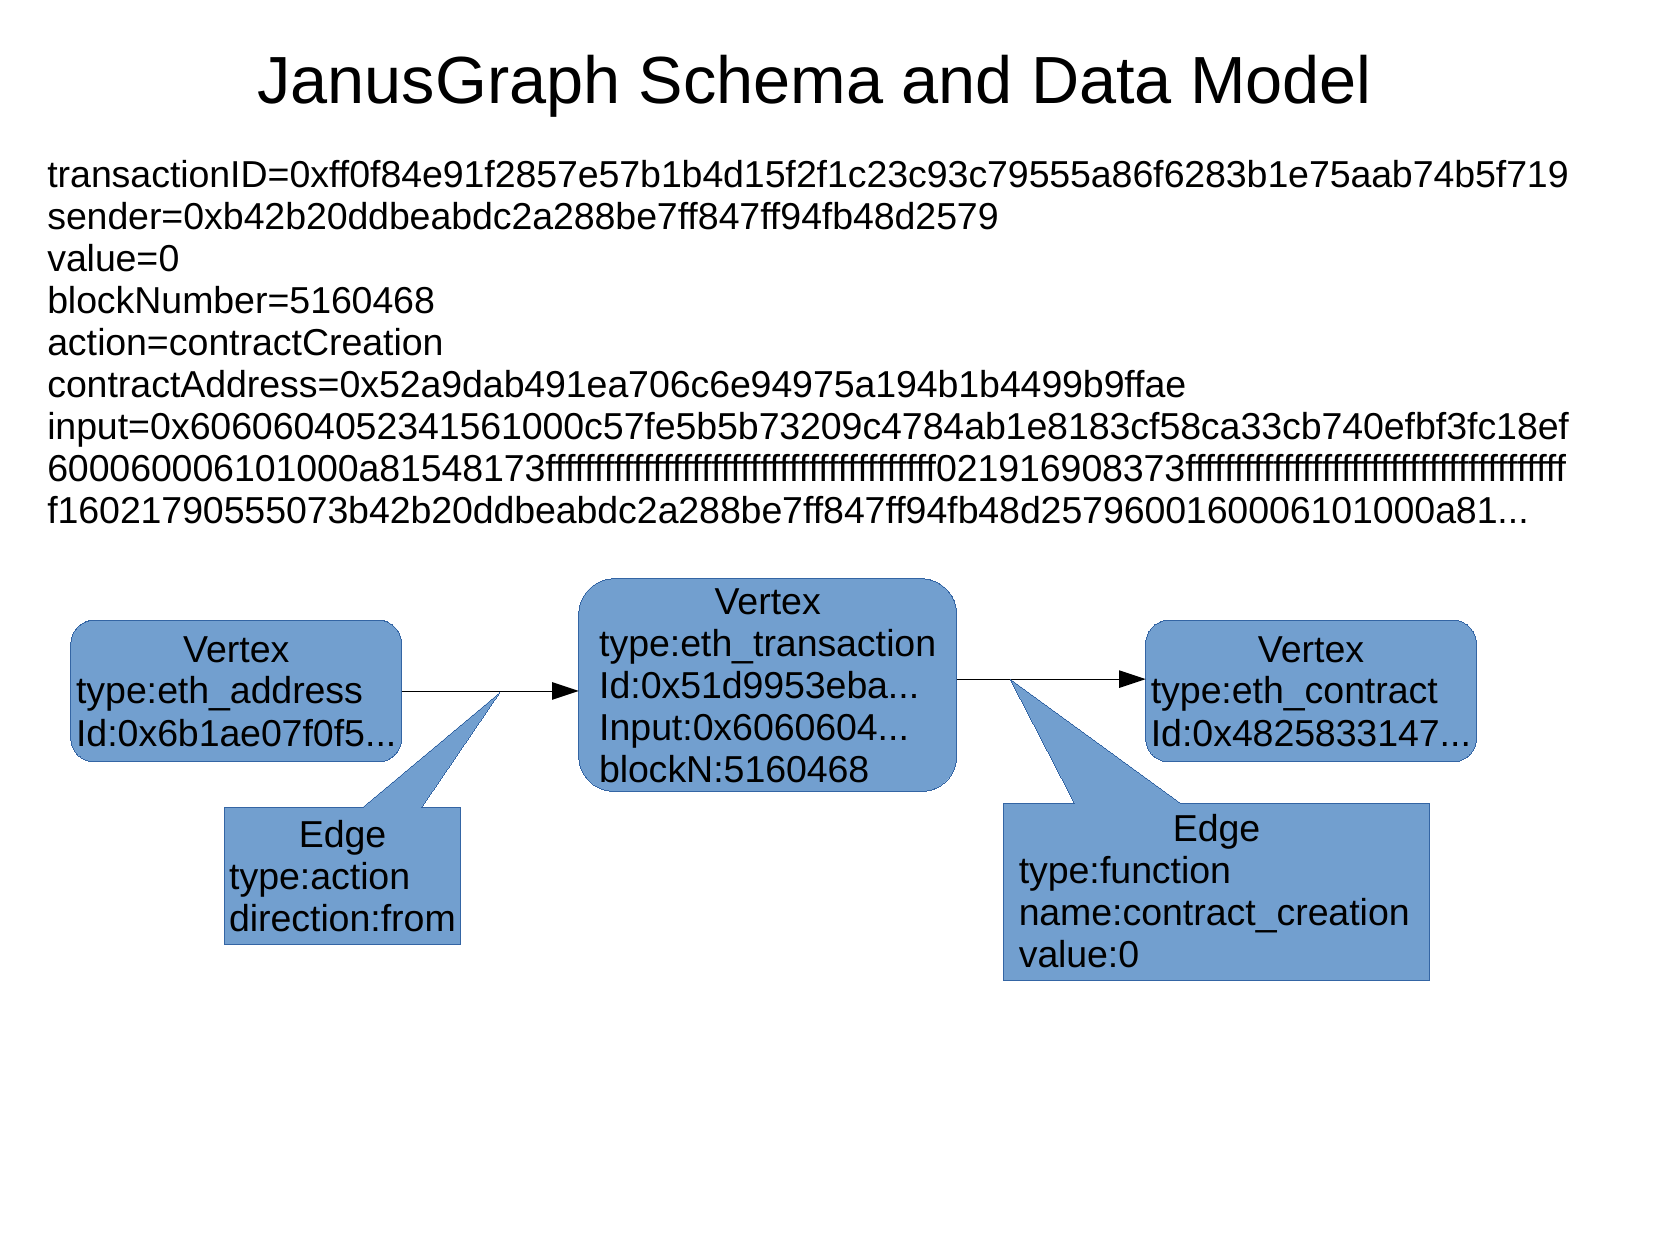

JanusGraph Schema and Data Model
transactionID=0xff0f84e91f2857e57b1b4d15f2f1c23c93c79555a86f6283b1e75aab74b5f719
sender=0xb42b20ddbeabdc2a288be7ff847ff94fb48d2579
value=0
blockNumber=5160468
action=contractCreation
contractAddress=0x52a9dab491ea706c6e94975a194b1b4499b9ffae
input=0x6060604052341561000c57fe5b5b73209c4784ab1e8183cf58ca33cb740efbf3fc18ef600060006101000a81548173ffffffffffffffffffffffffffffffffffffffff021916908373ffffffffffffffffffffffffffffffffffffffff16021790555073b42b20ddbeabdc2a288be7ff847ff94fb48d2579600160006101000a81...
Vertex
type:eth_transaction
Id:0x51d9953eba...
Input:0x6060604...
blockN:5160468
Vertex
type:eth_address
Id:0x6b1ae07f0f5...
Vertex
type:eth_contract
Id:0x4825833147...
Edge
type:function
name:contract_creation
value:0
Edge
type:action
direction:from